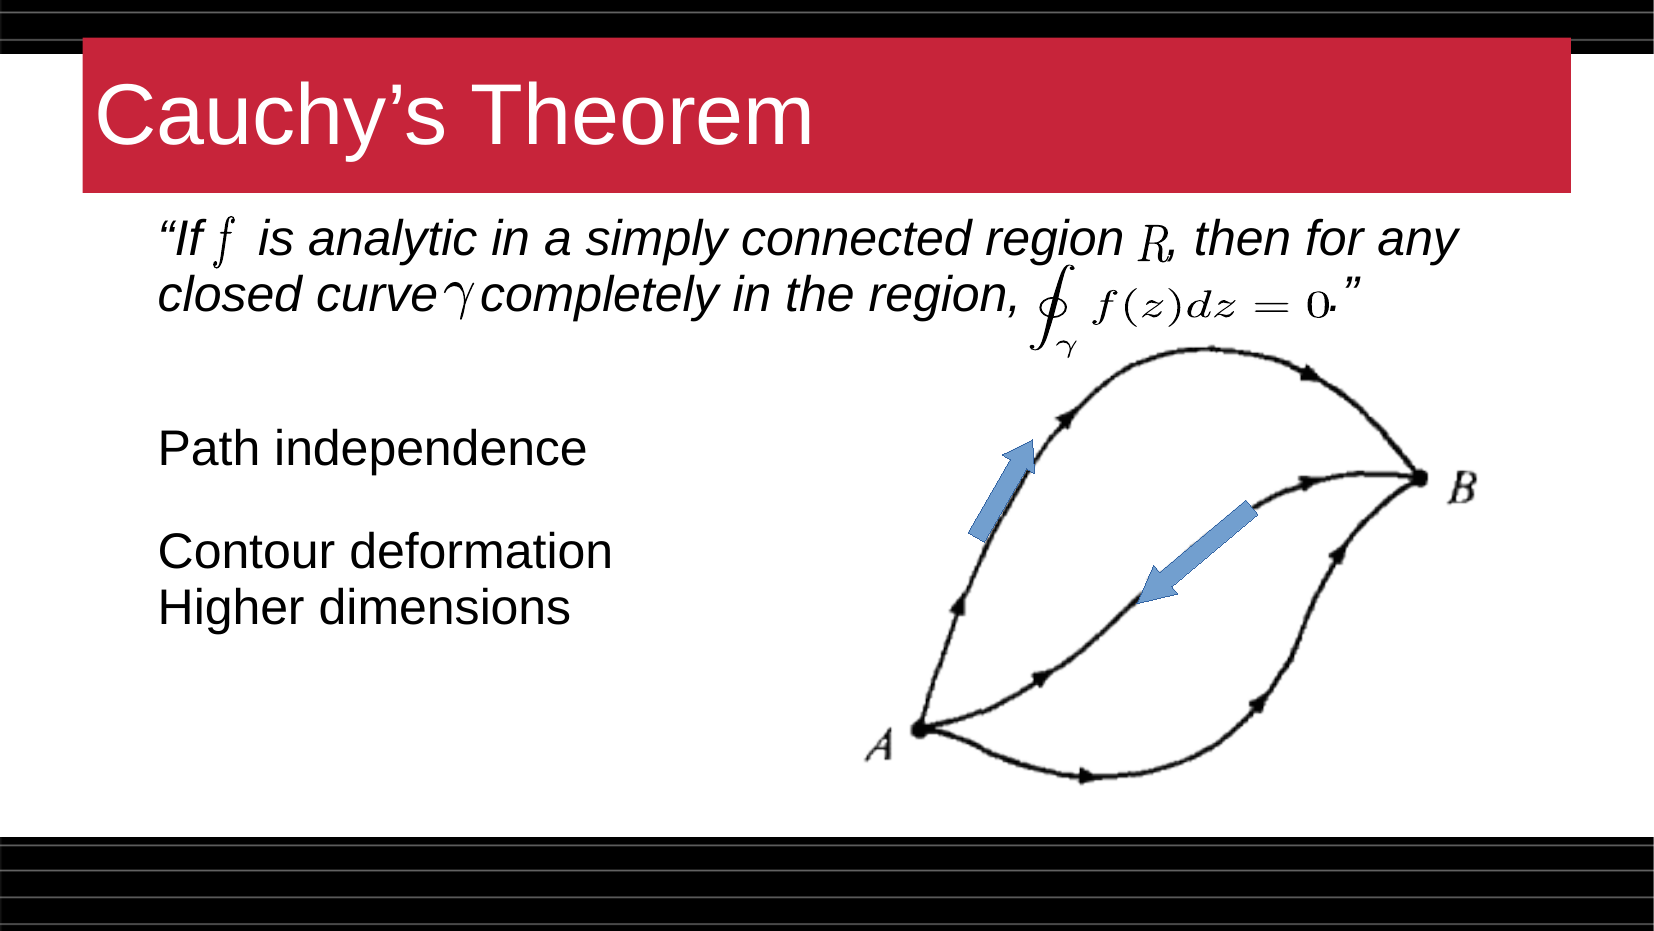

Cauchy’s Theorem
# “If is analytic in a simply connected region , then for any closed curve completely in the region, .”
Path independence
Contour deformation
Higher dimensions